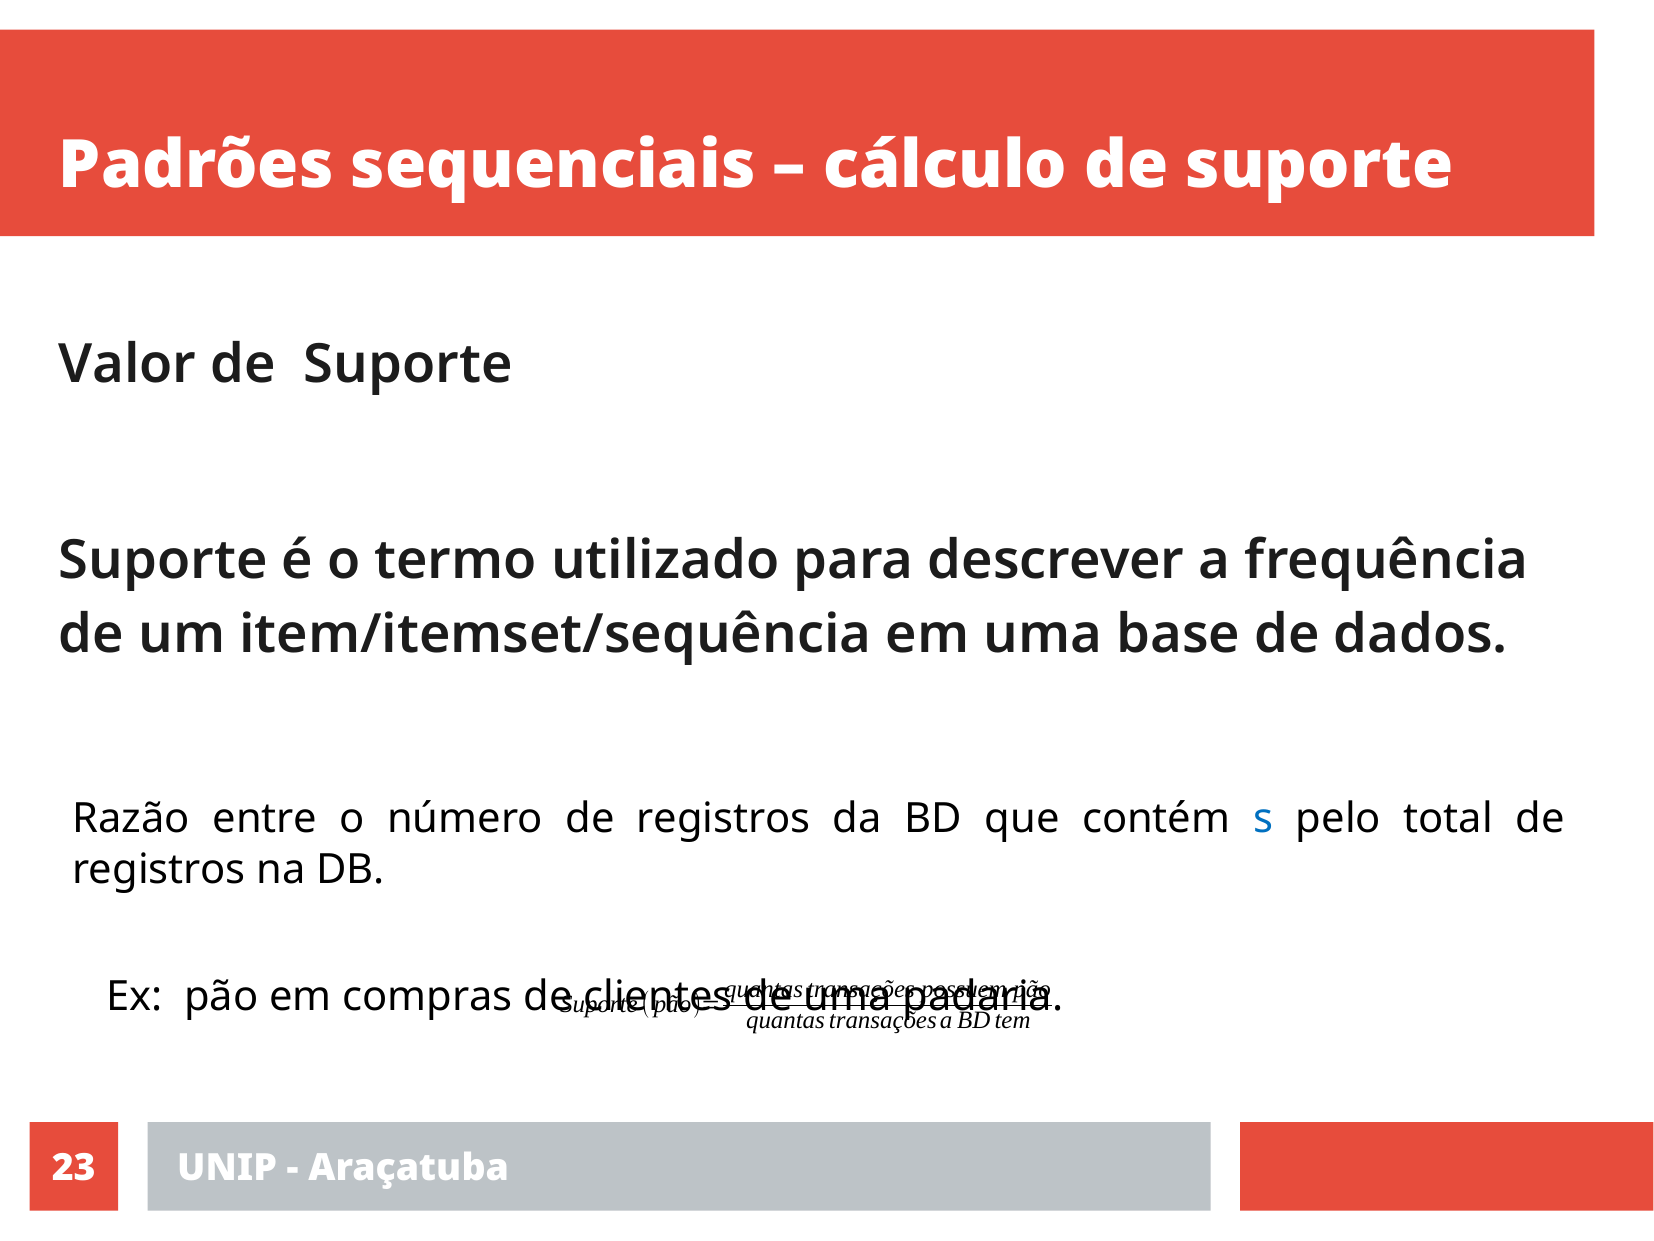

# Padrões sequenciais – cálculo de suporte
Valor de Suporte
Suporte é o termo utilizado para descrever a frequência de um item/itemset/sequência em uma base de dados.
Razão entre o número de registros da BD que contém s pelo total de registros na DB.
Ex: pão em compras de clientes de uma padaria.
23
UNIP - Araçatuba